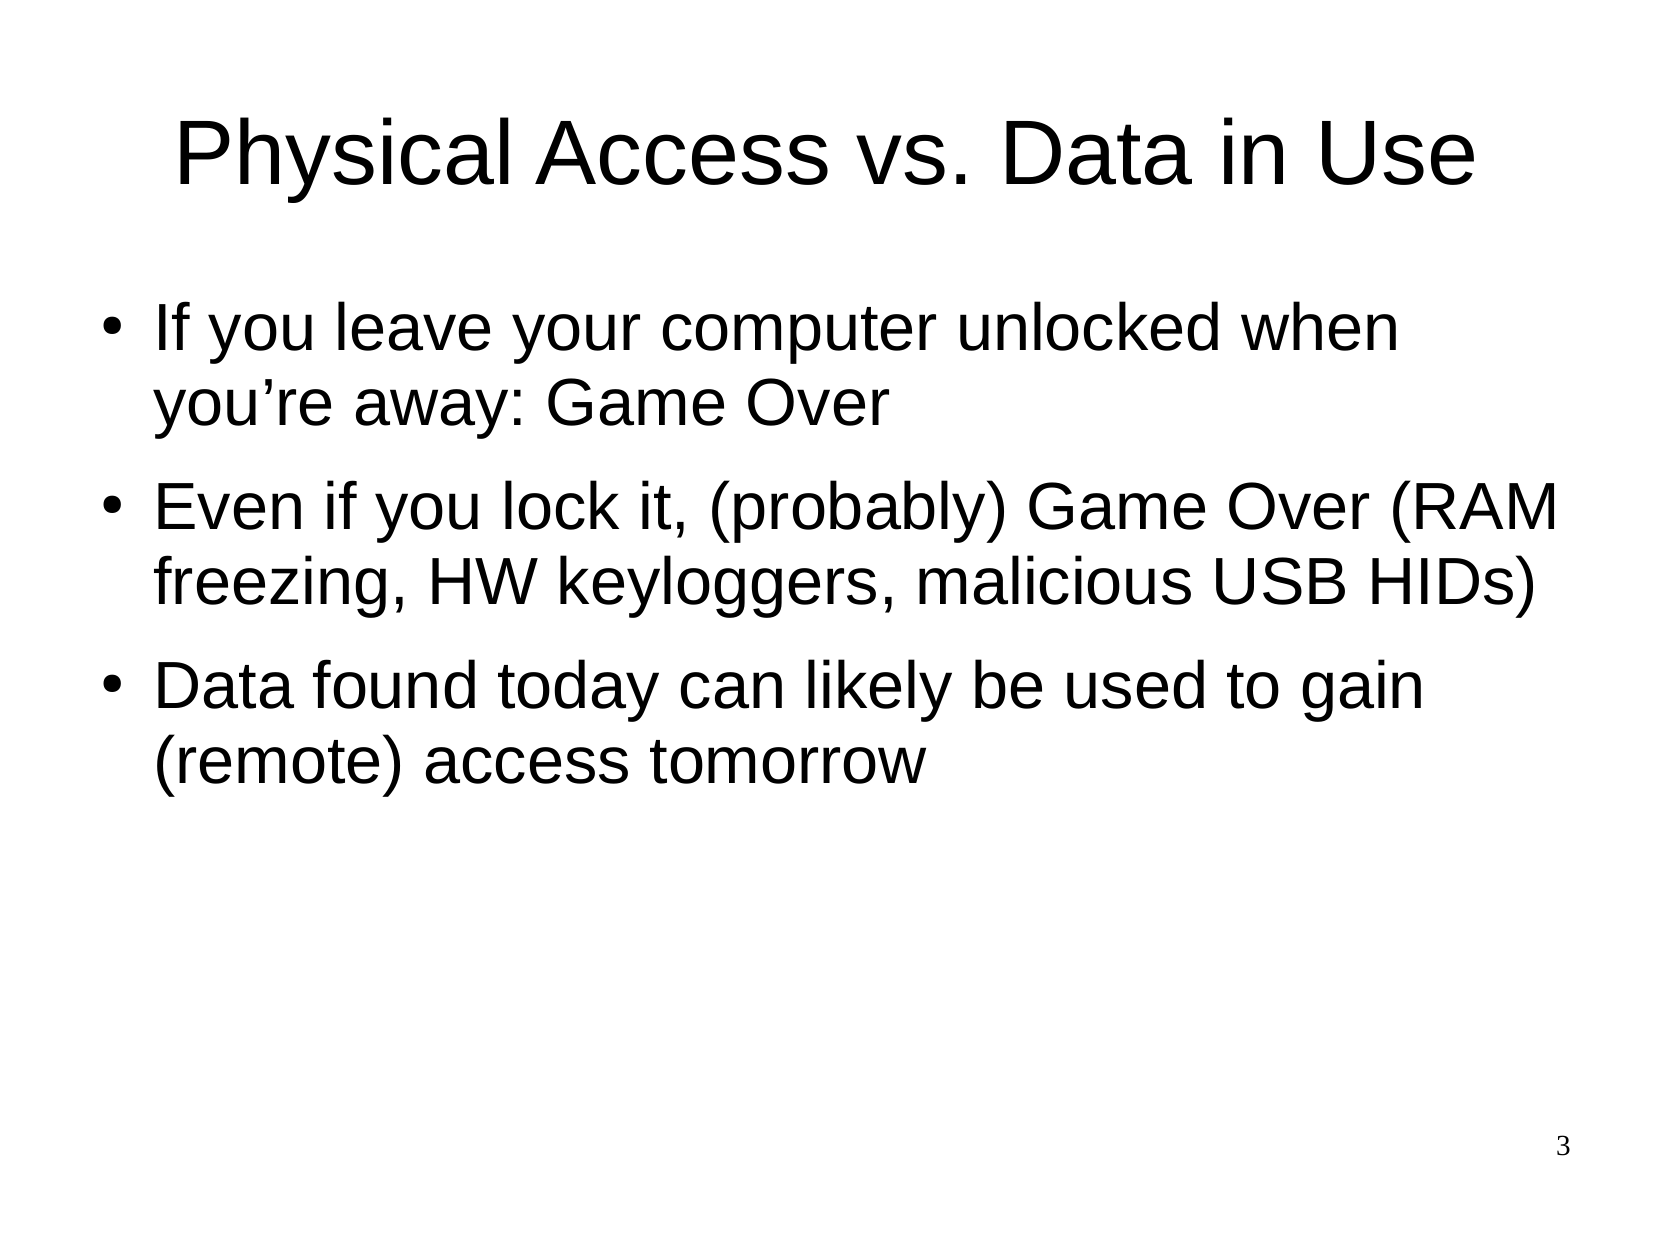

# Physical Access vs. Data in Use
If you leave your computer unlocked when you’re away: Game Over
Even if you lock it, (probably) Game Over (RAM freezing, HW keyloggers, malicious USB HIDs)
Data found today can likely be used to gain (remote) access tomorrow
3